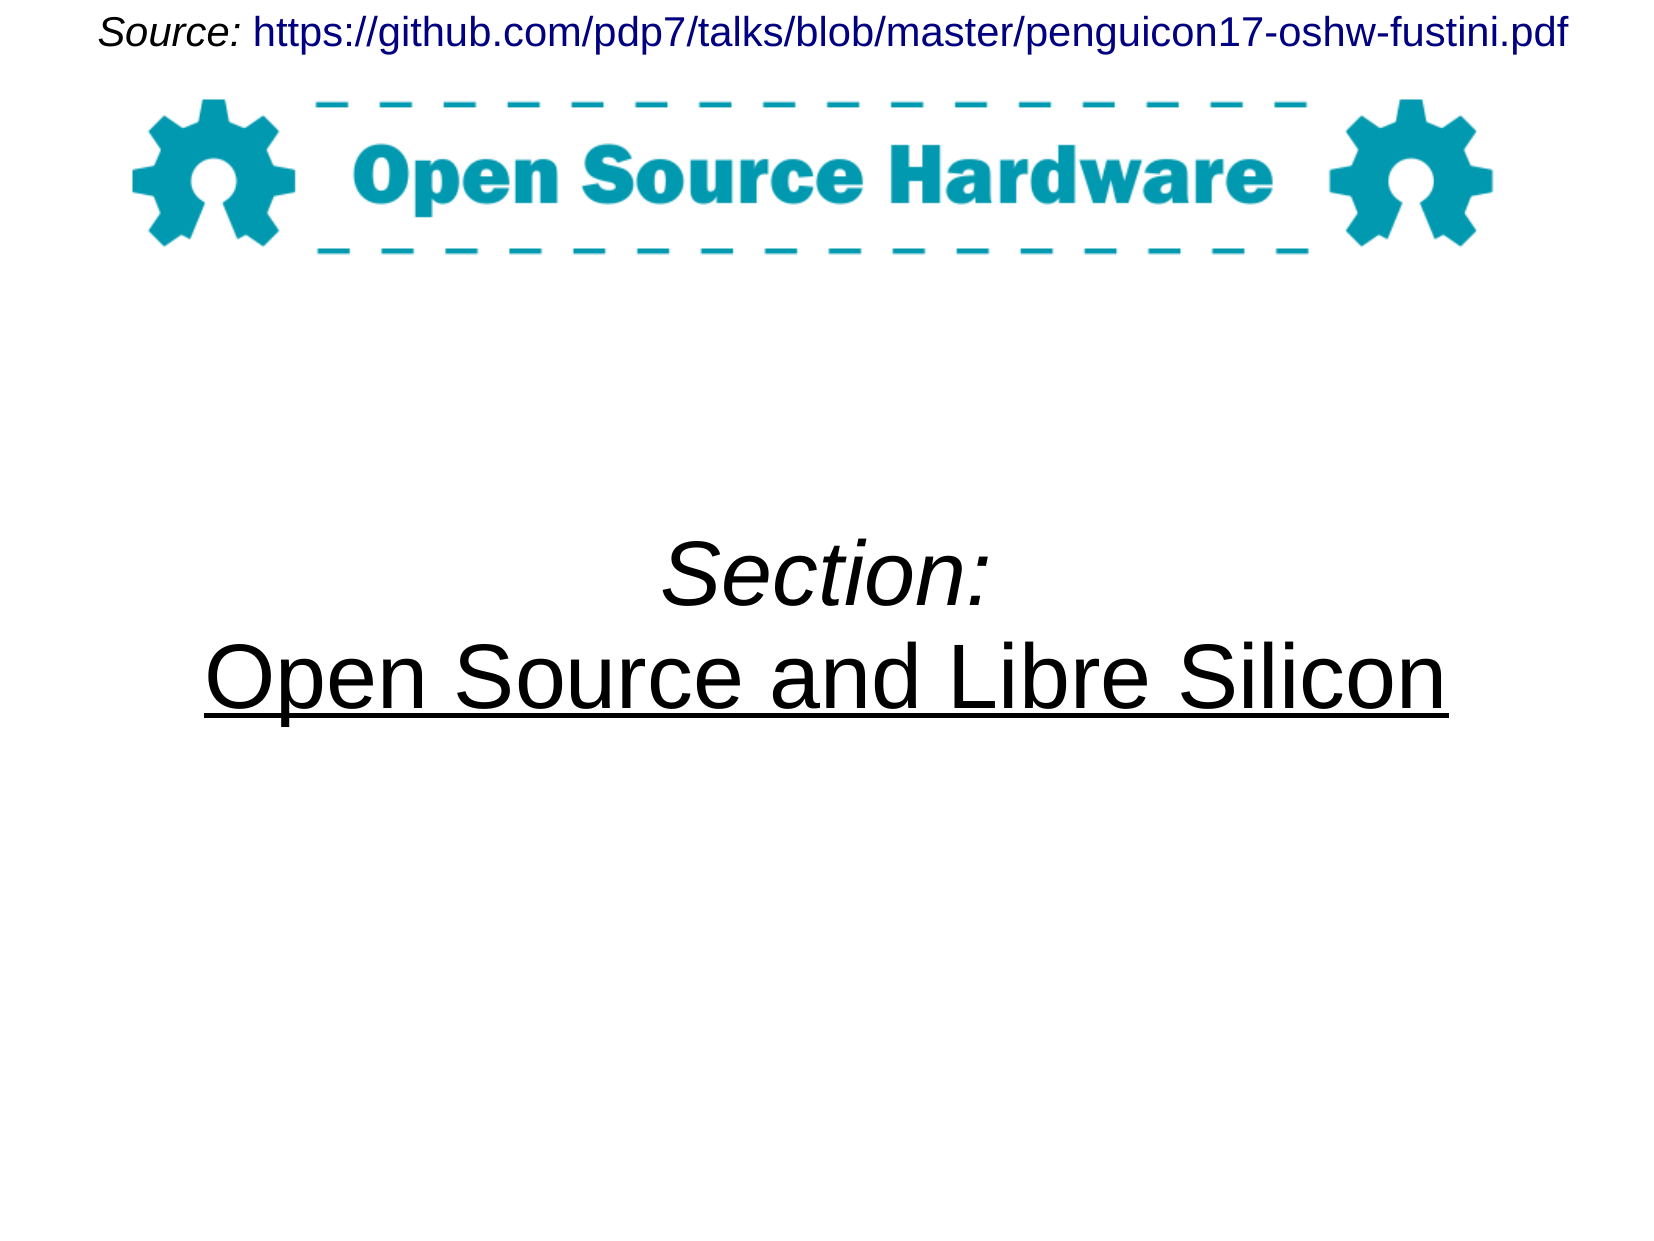

Source: https://github.com/pdp7/talks/blob/master/penguicon17-oshw-fustini.pdf
# Section: Open Source and Libre Silicon